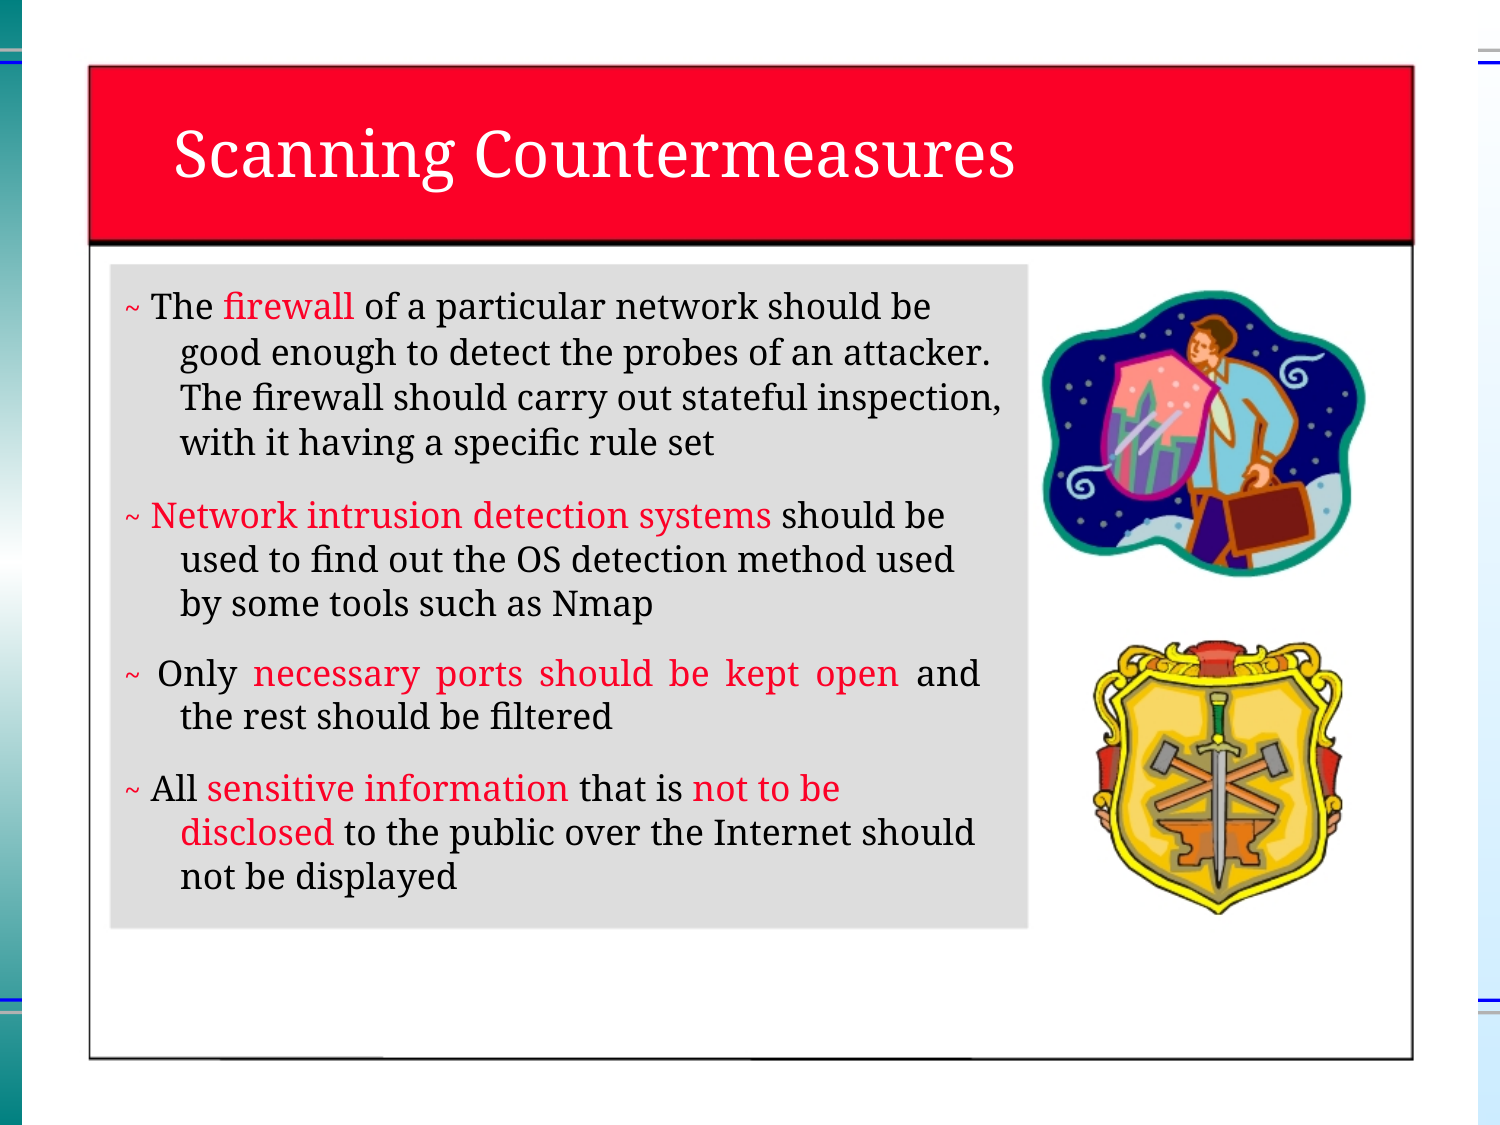

Scanning Countermeasures
~ The firewall of a particular network should be good enough to detect the probes of an attacker. The firewall should carry out stateful inspection, with it having a specific rule set
~ Network intrusion detection systems should be used to find out the OS detection method used by some tools such as Nmap
~ Only necessary ports should be kept open and the rest should be filtered
~ All sensitive information that is not to be disclosed to the public over the Internet should not be displayed